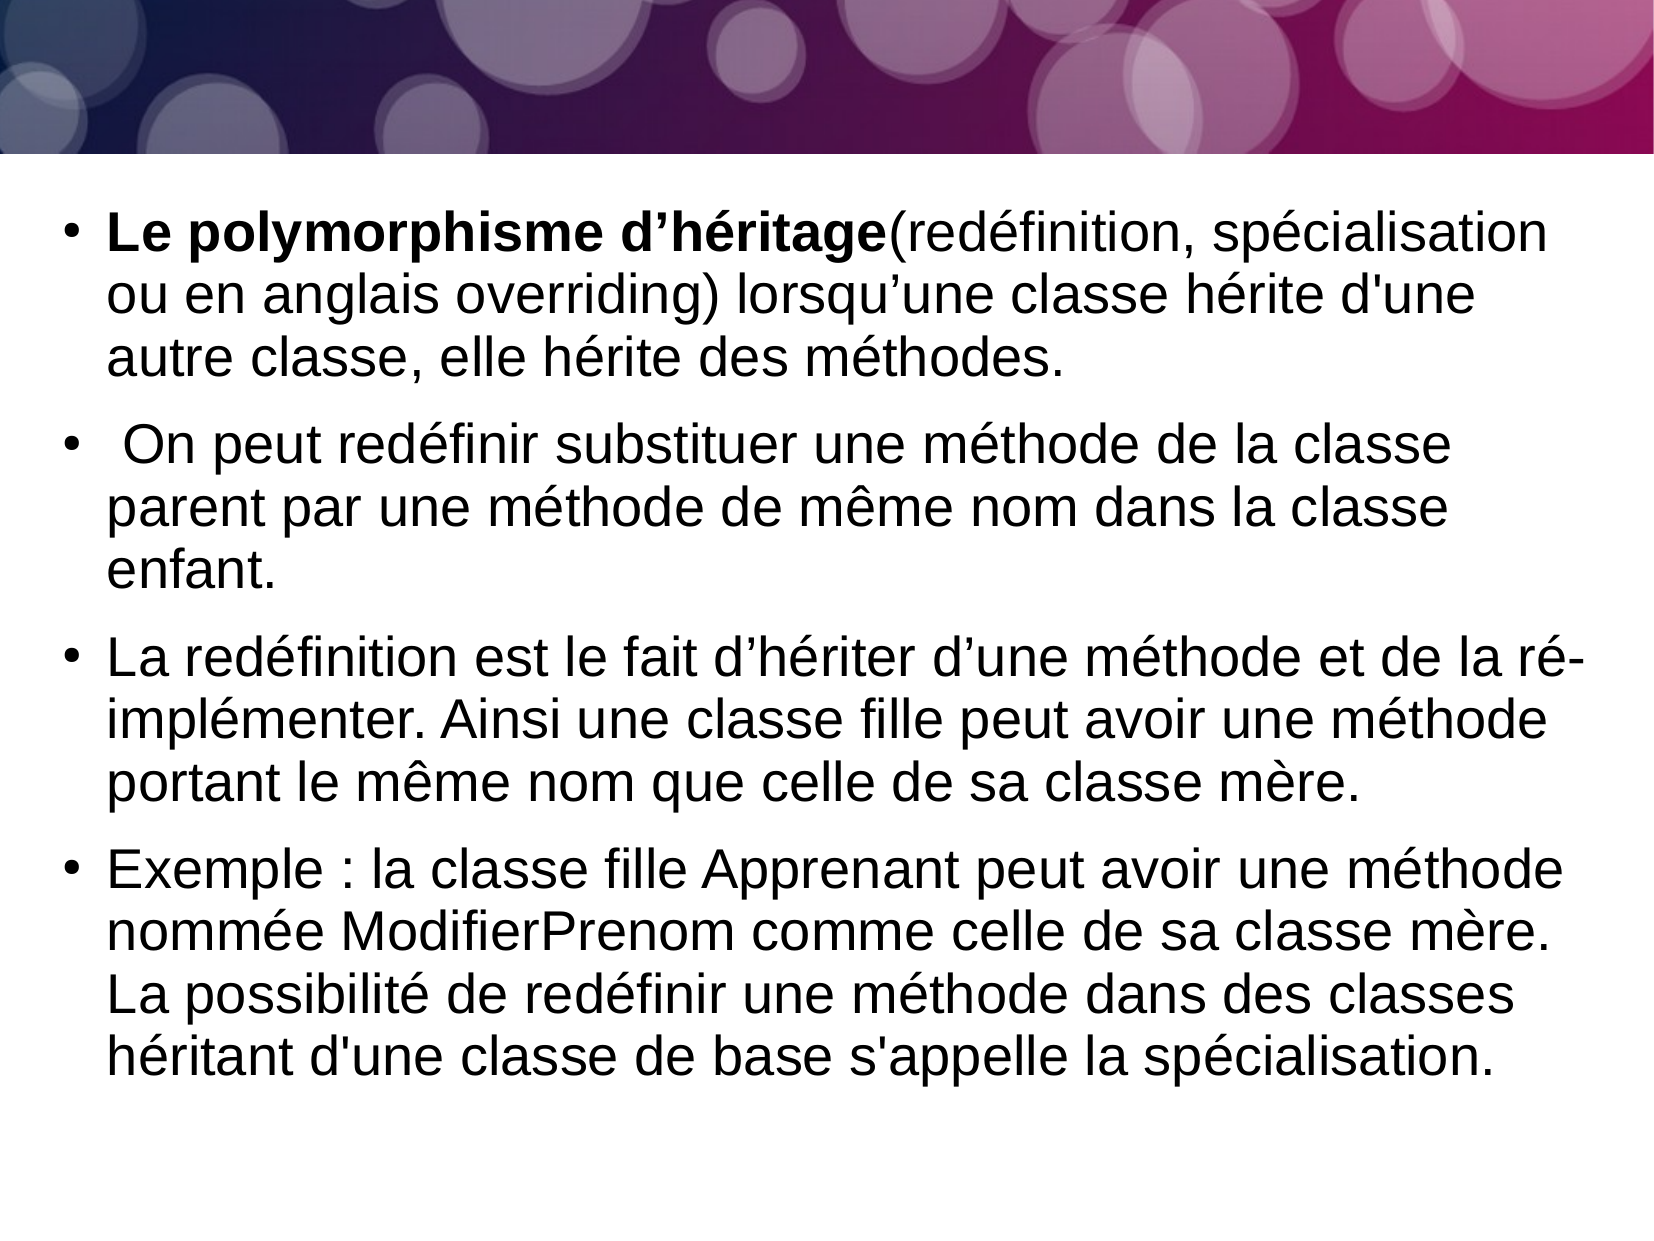

# Le polymorphisme d’héritage(redéfinition, spécialisation ou en anglais overriding) lorsqu’une classe hérite d'une autre classe, elle hérite des méthodes.
 On peut redéfinir substituer une méthode de la classe parent par une méthode de même nom dans la classe enfant.
La redéfinition est le fait d’hériter d’une méthode et de la ré-implémenter. Ainsi une classe fille peut avoir une méthode portant le même nom que celle de sa classe mère.
Exemple : la classe fille Apprenant peut avoir une méthode nommée ModifierPrenom comme celle de sa classe mère. La possibilité de redéfinir une méthode dans des classes héritant d'une classe de base s'appelle la spécialisation.